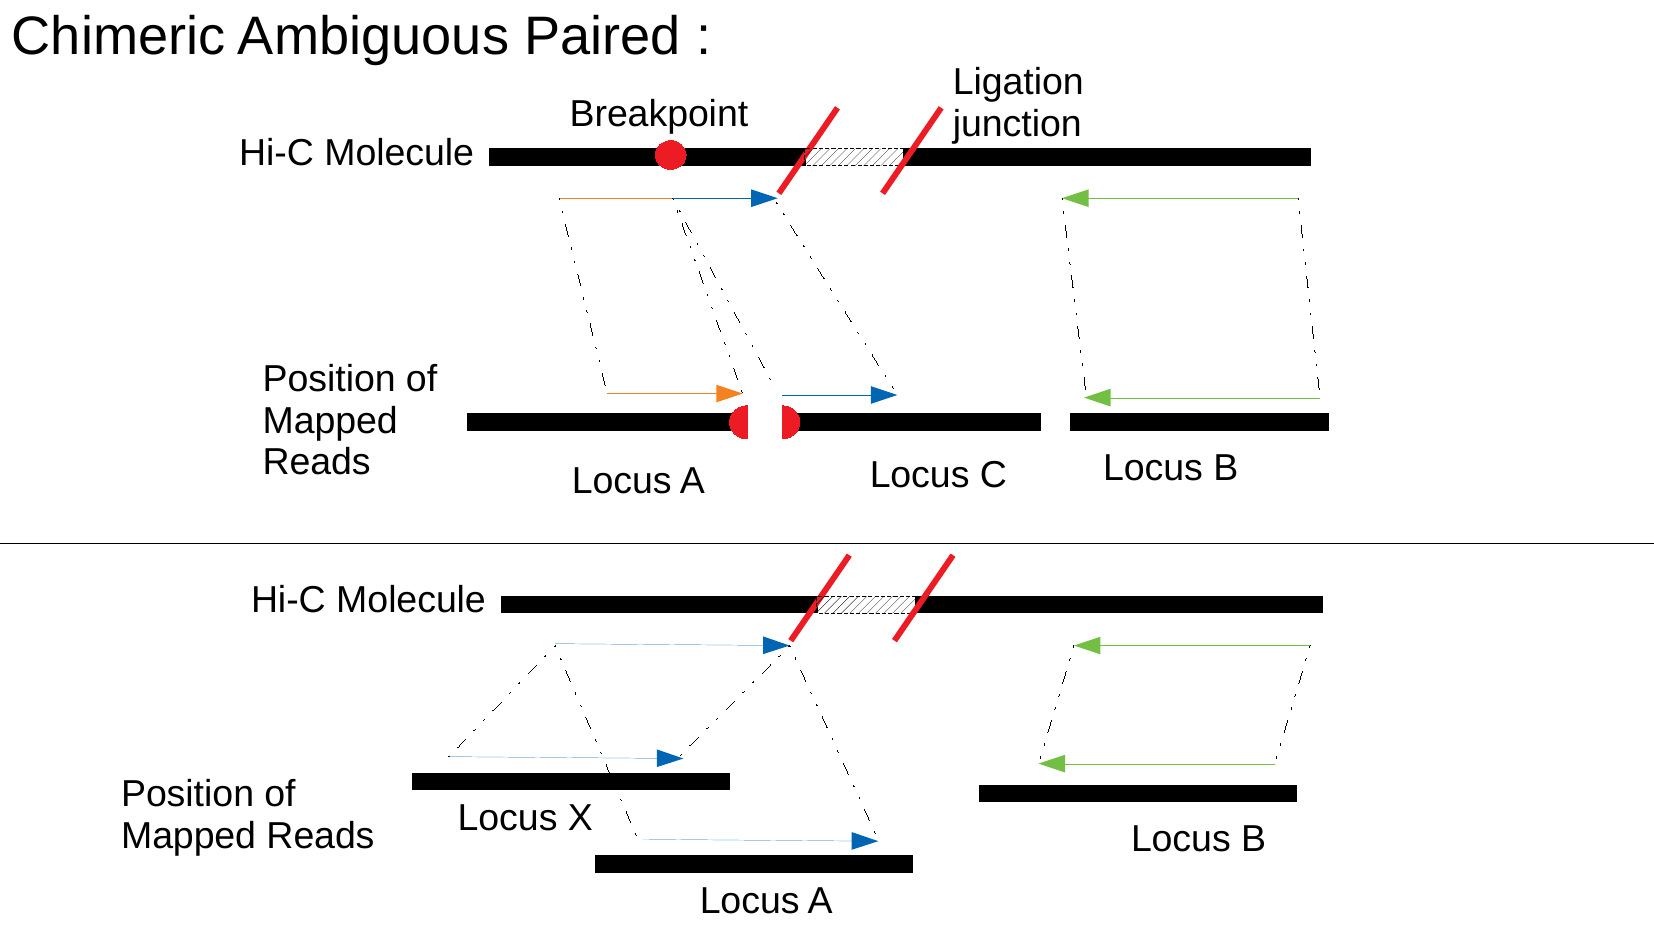

# Chimeric Ambiguous Paired :
Ligation junction
Breakpoint
Hi-C Molecule
Position of Mapped Reads
Locus B
Locus C
Locus A
Hi-C Molecule
Position of Mapped Reads
Locus X
Locus B
Locus A